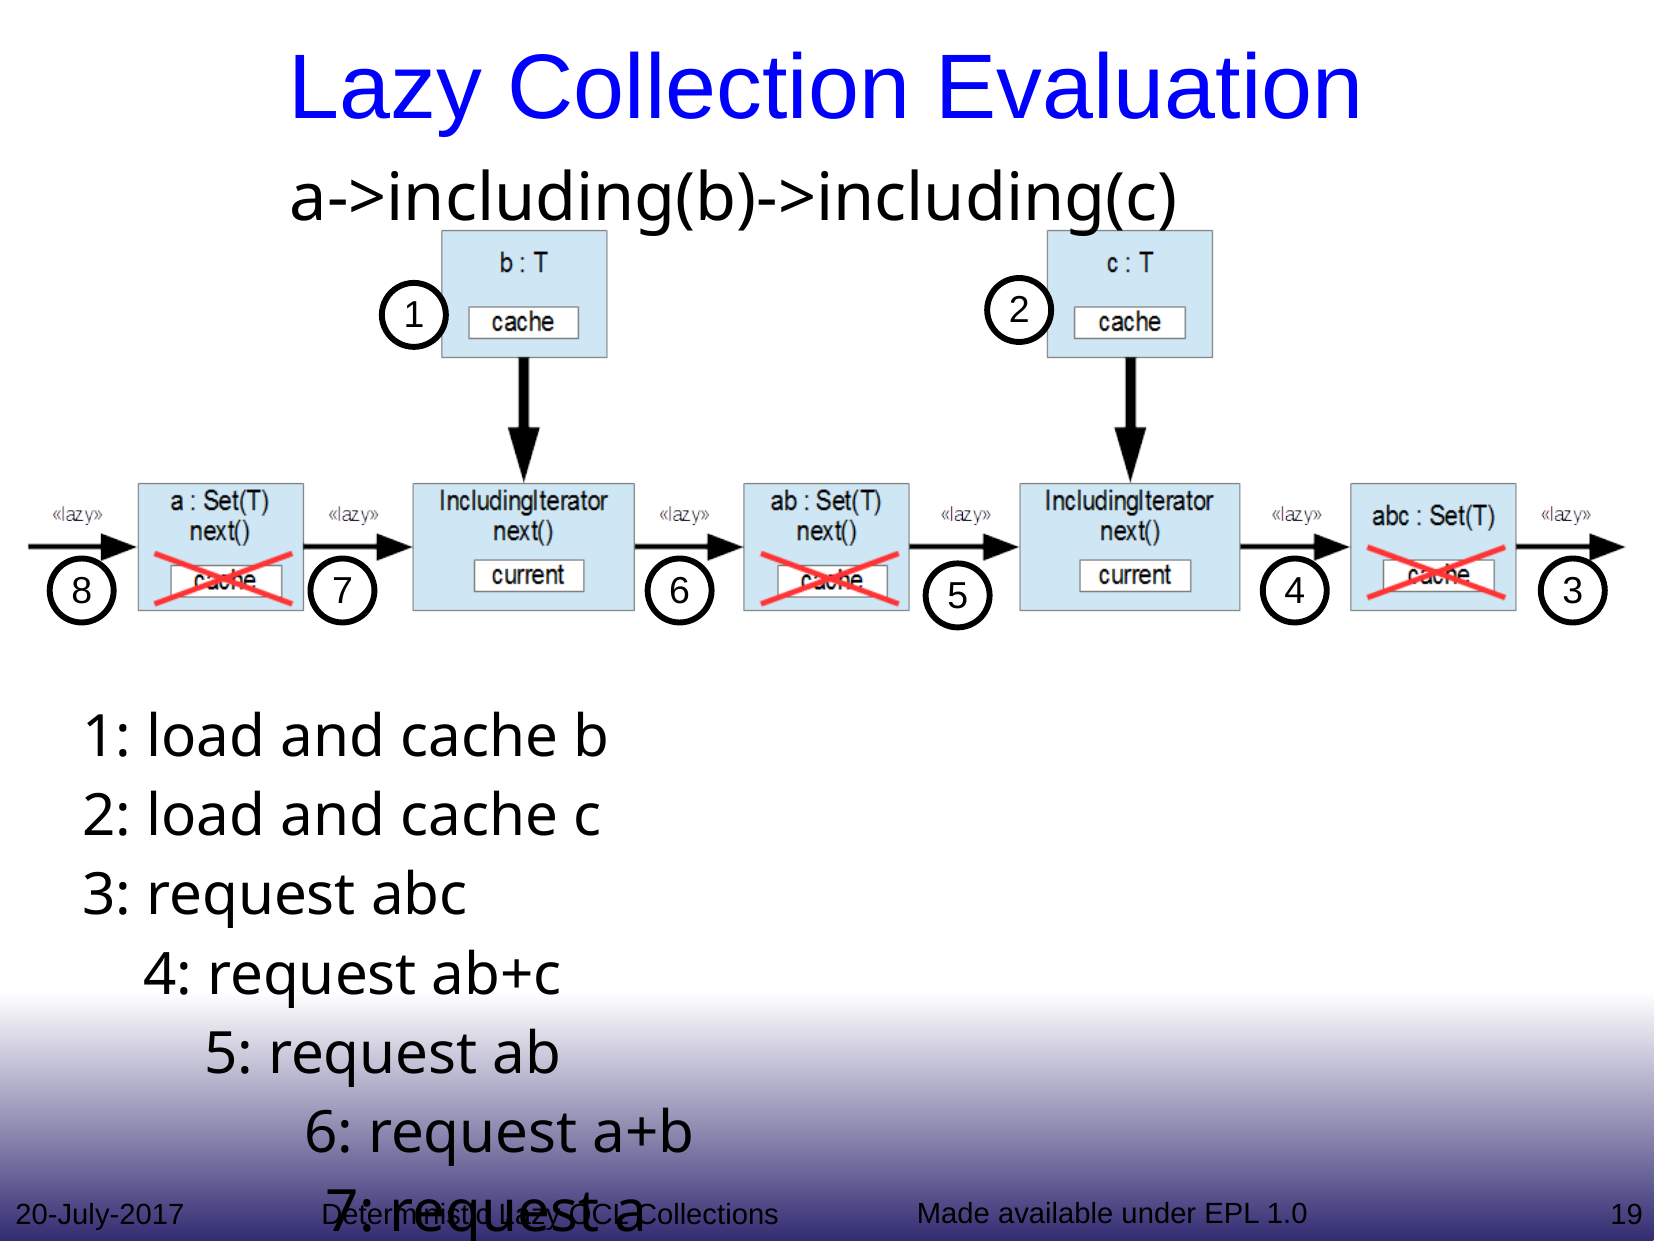

# Lazy Collection Evaluation
 a->including(b)->including(c)
1: load and cache b
2: load and cache c
3: request abc
 4: request ab+c
 5: request ab
			6: request a+b
 7: request a
					8: request a 5 small iterators
2
1
8
7
6
4
3
5
20-July-2017
Deterministic Lazy OCL Collections
19